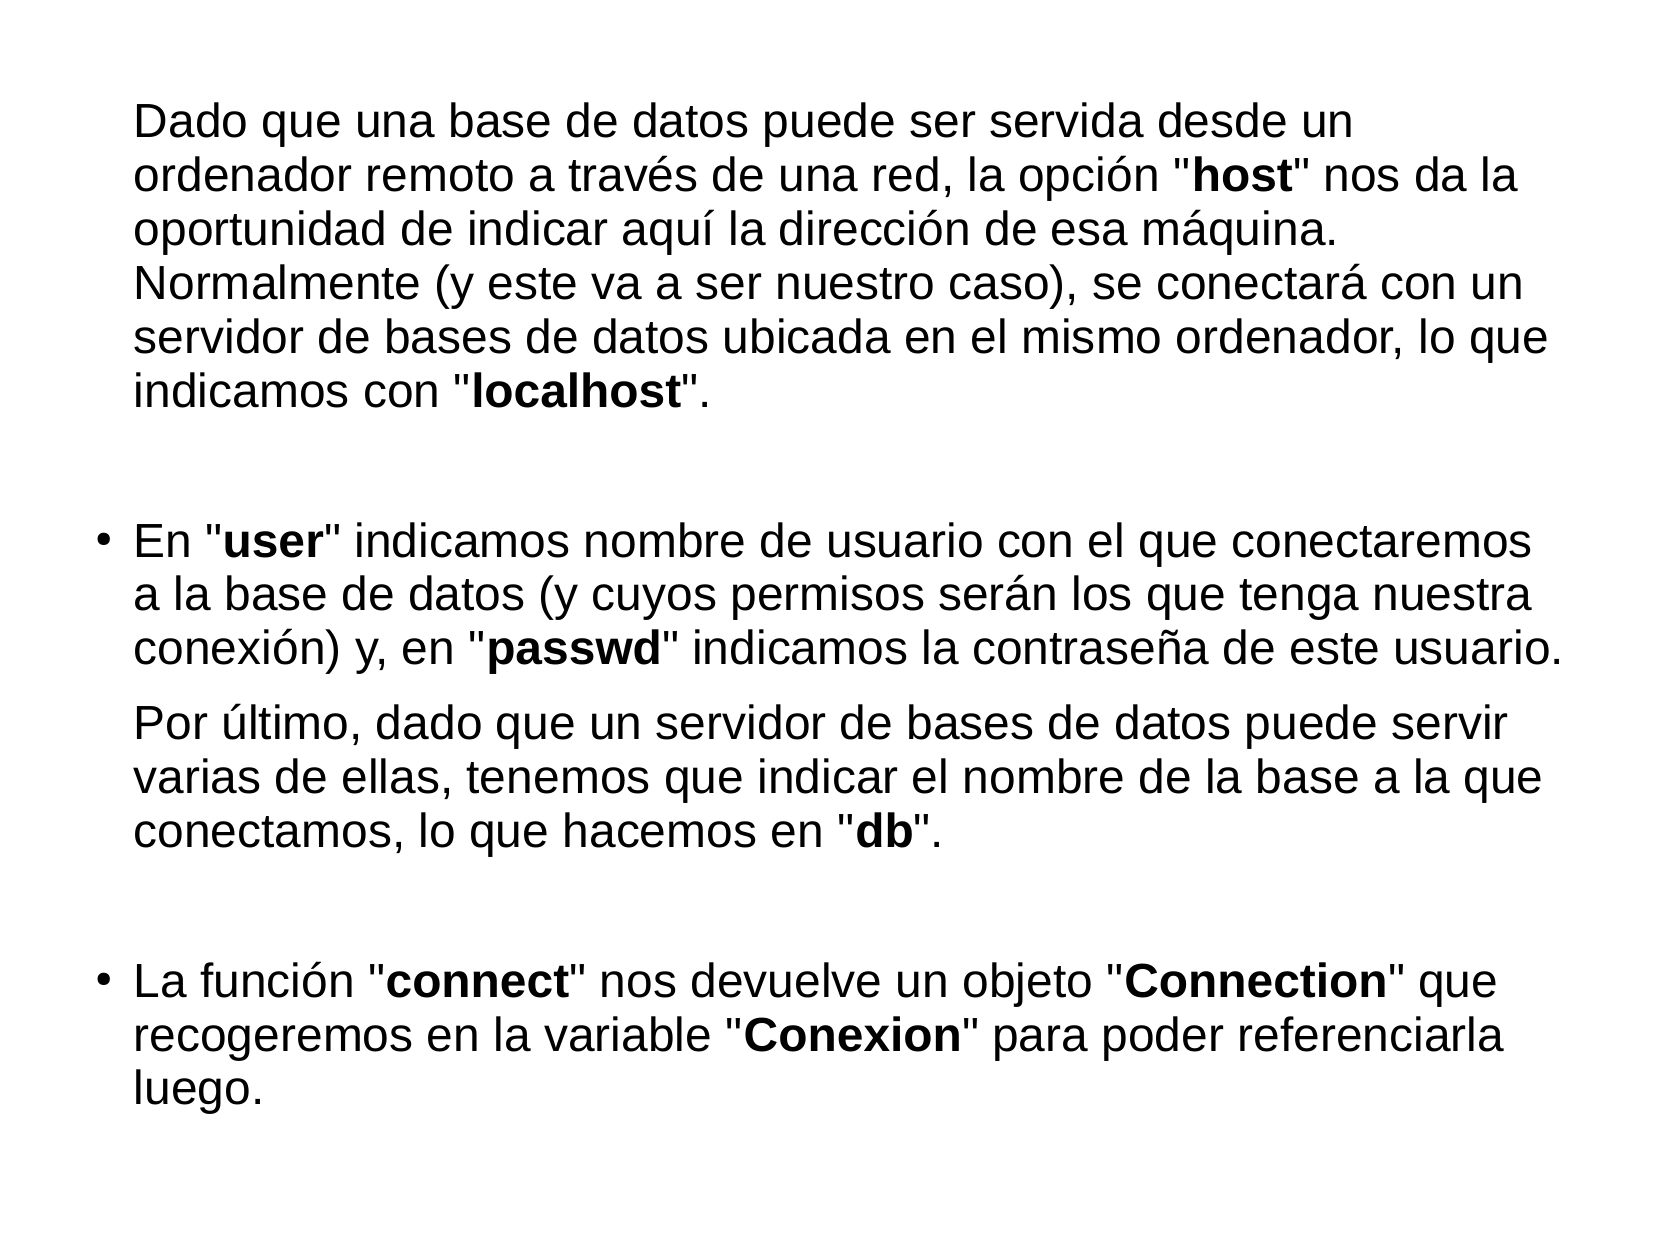

# Dado que una base de datos puede ser servida desde un ordenador remoto a través de una red, la opción "host" nos da la oportunidad de indicar aquí la dirección de esa máquina. Normalmente (y este va a ser nuestro caso), se conectará con un servidor de bases de datos ubicada en el mismo ordenador, lo que indicamos con "localhost".
En "user" indicamos nombre de usuario con el que conectaremos a la base de datos (y cuyos permisos serán los que tenga nuestra conexión) y, en "passwd" indicamos la contraseña de este usuario.
Por último, dado que un servidor de bases de datos puede servir varias de ellas, tenemos que indicar el nombre de la base a la que conectamos, lo que hacemos en "db".
La función "connect" nos devuelve un objeto "Connection" que recogeremos en la variable "Conexion" para poder referenciarla luego.